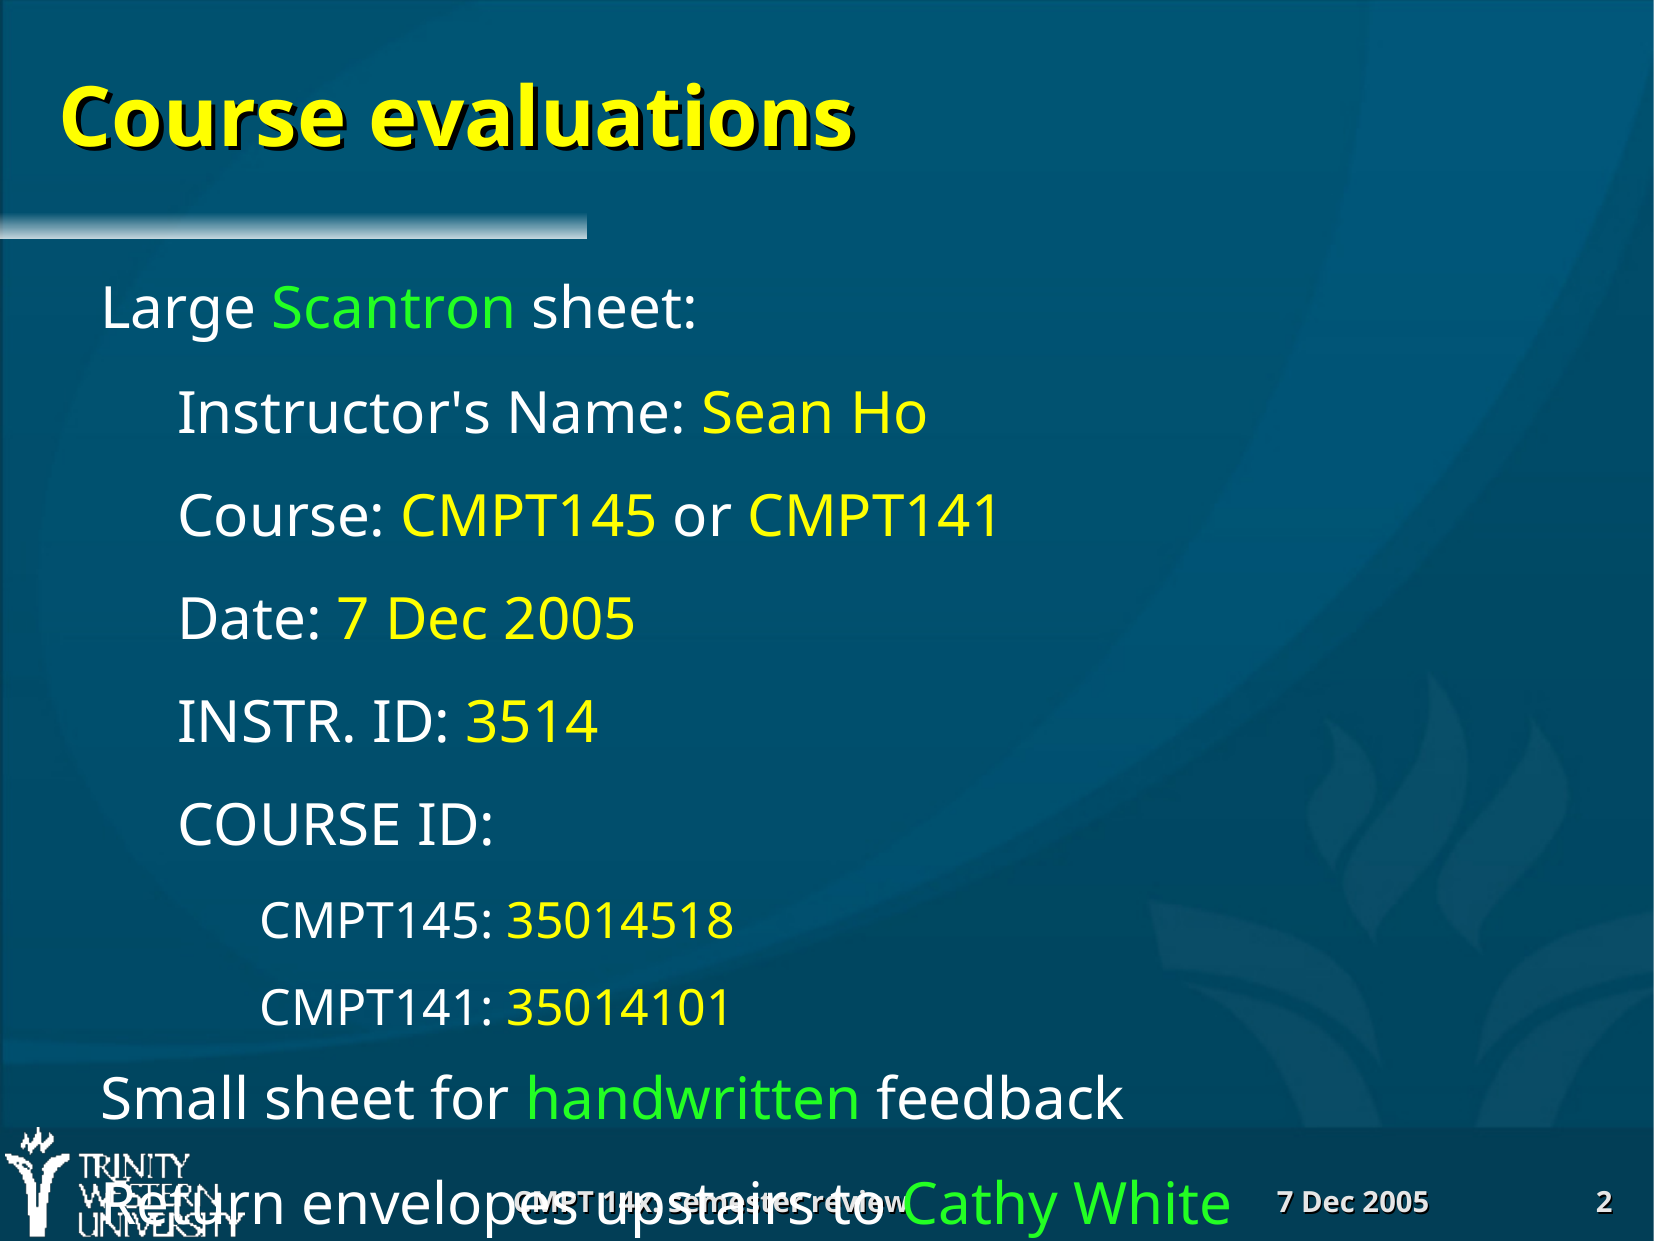

# Course evaluations
Large Scantron sheet:
Instructor's Name: Sean Ho
Course: CMPT145 or CMPT141
Date: 7 Dec 2005
INSTR. ID: 3514
COURSE ID:
CMPT145: 35014518
CMPT141: 35014101
Small sheet for handwritten feedback
Return envelopes upstairs to Cathy White
CMPT 14x: semester review
7 Dec 2005
2